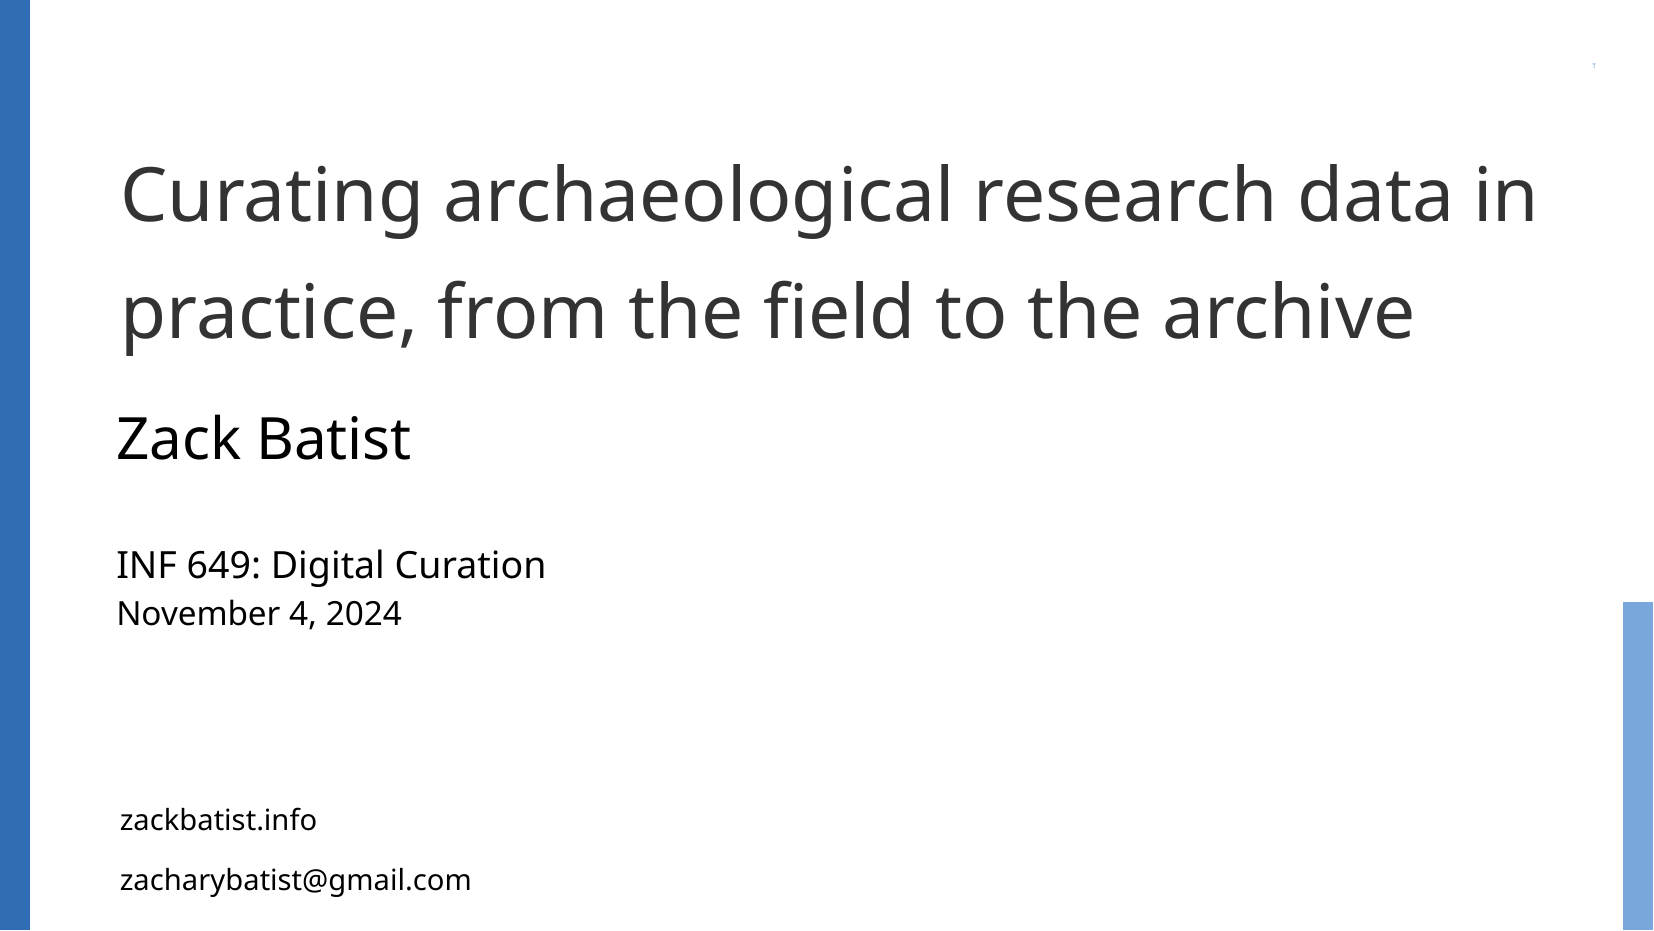

# Curating archaeological research data in practice, from the field to the archive
Zack Batist
INF 649: Digital Curation
November 4, 2024
zackbatist.info
zacharybatist@gmail.com